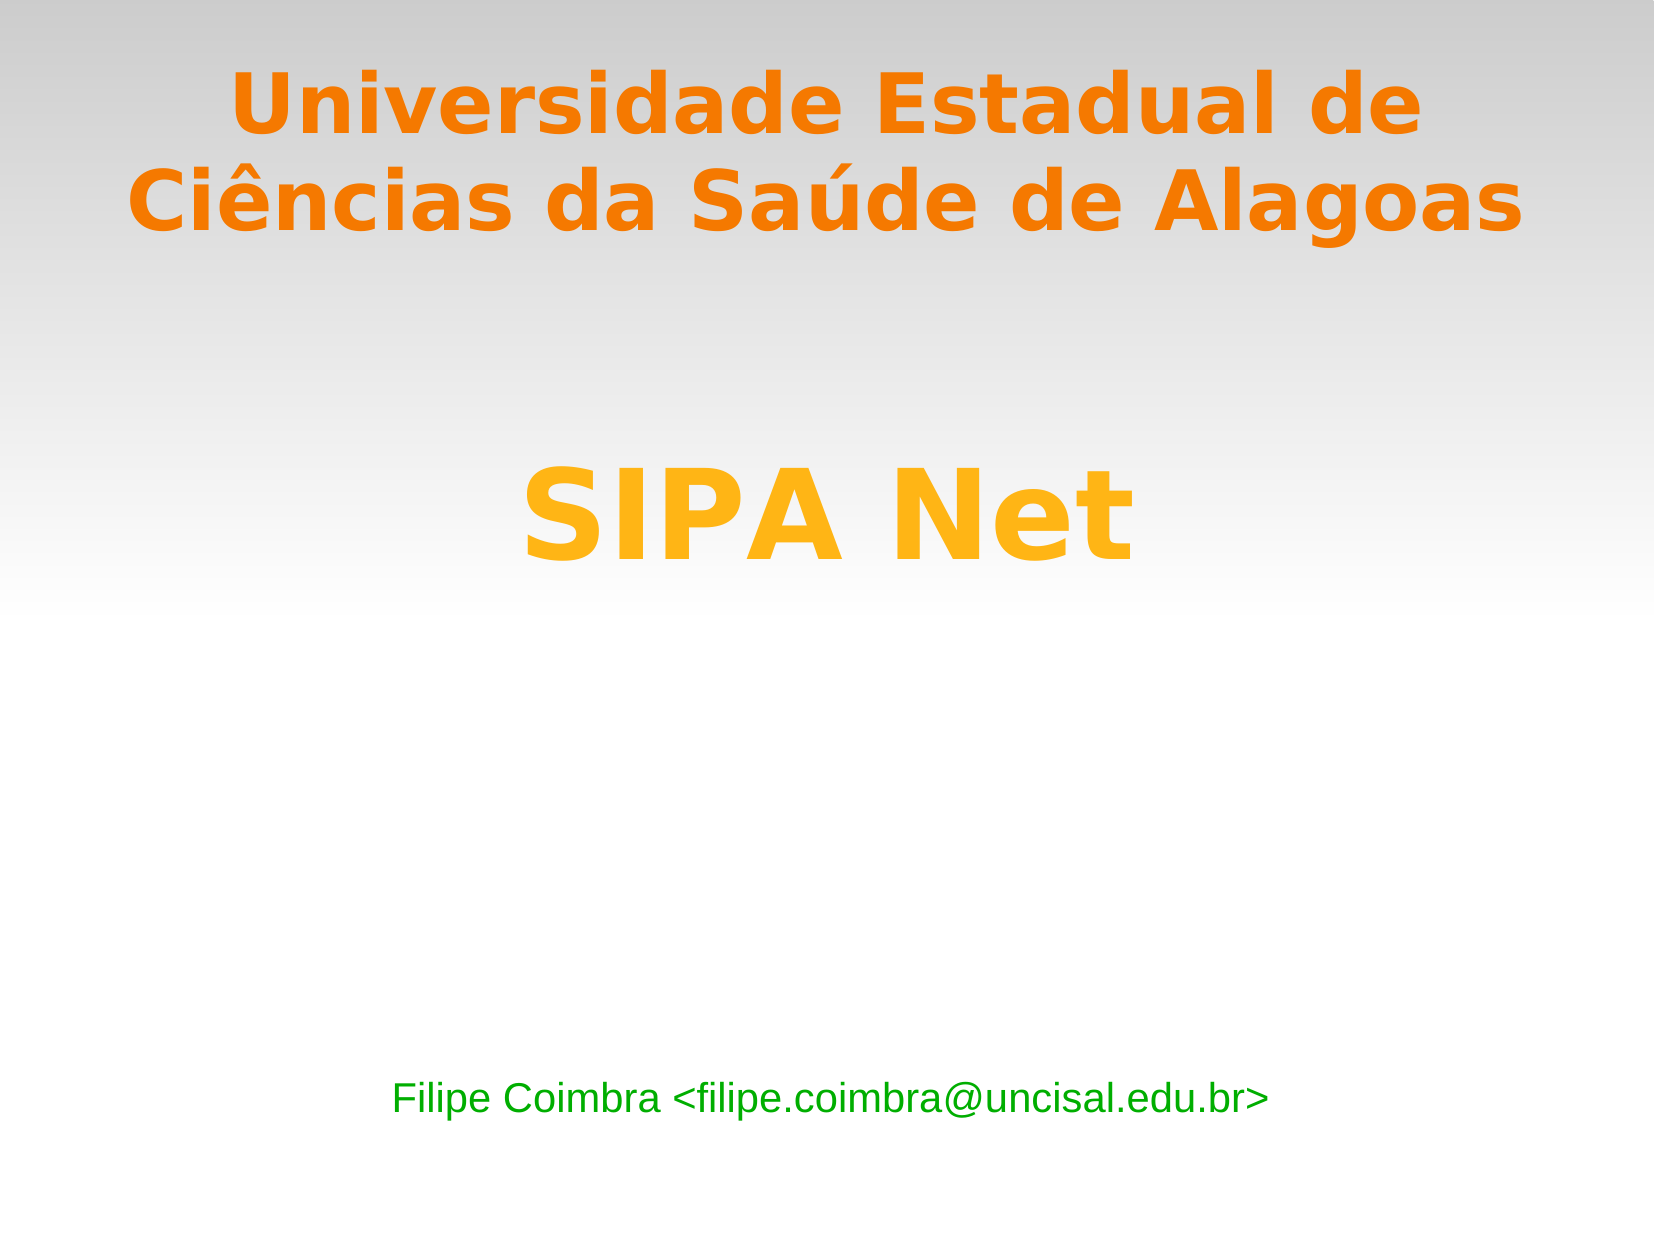

Universidade Estadual de Ciências da Saúde de Alagoas
# SIPA Net
Filipe Coimbra <filipe.coimbra@uncisal.edu.br>